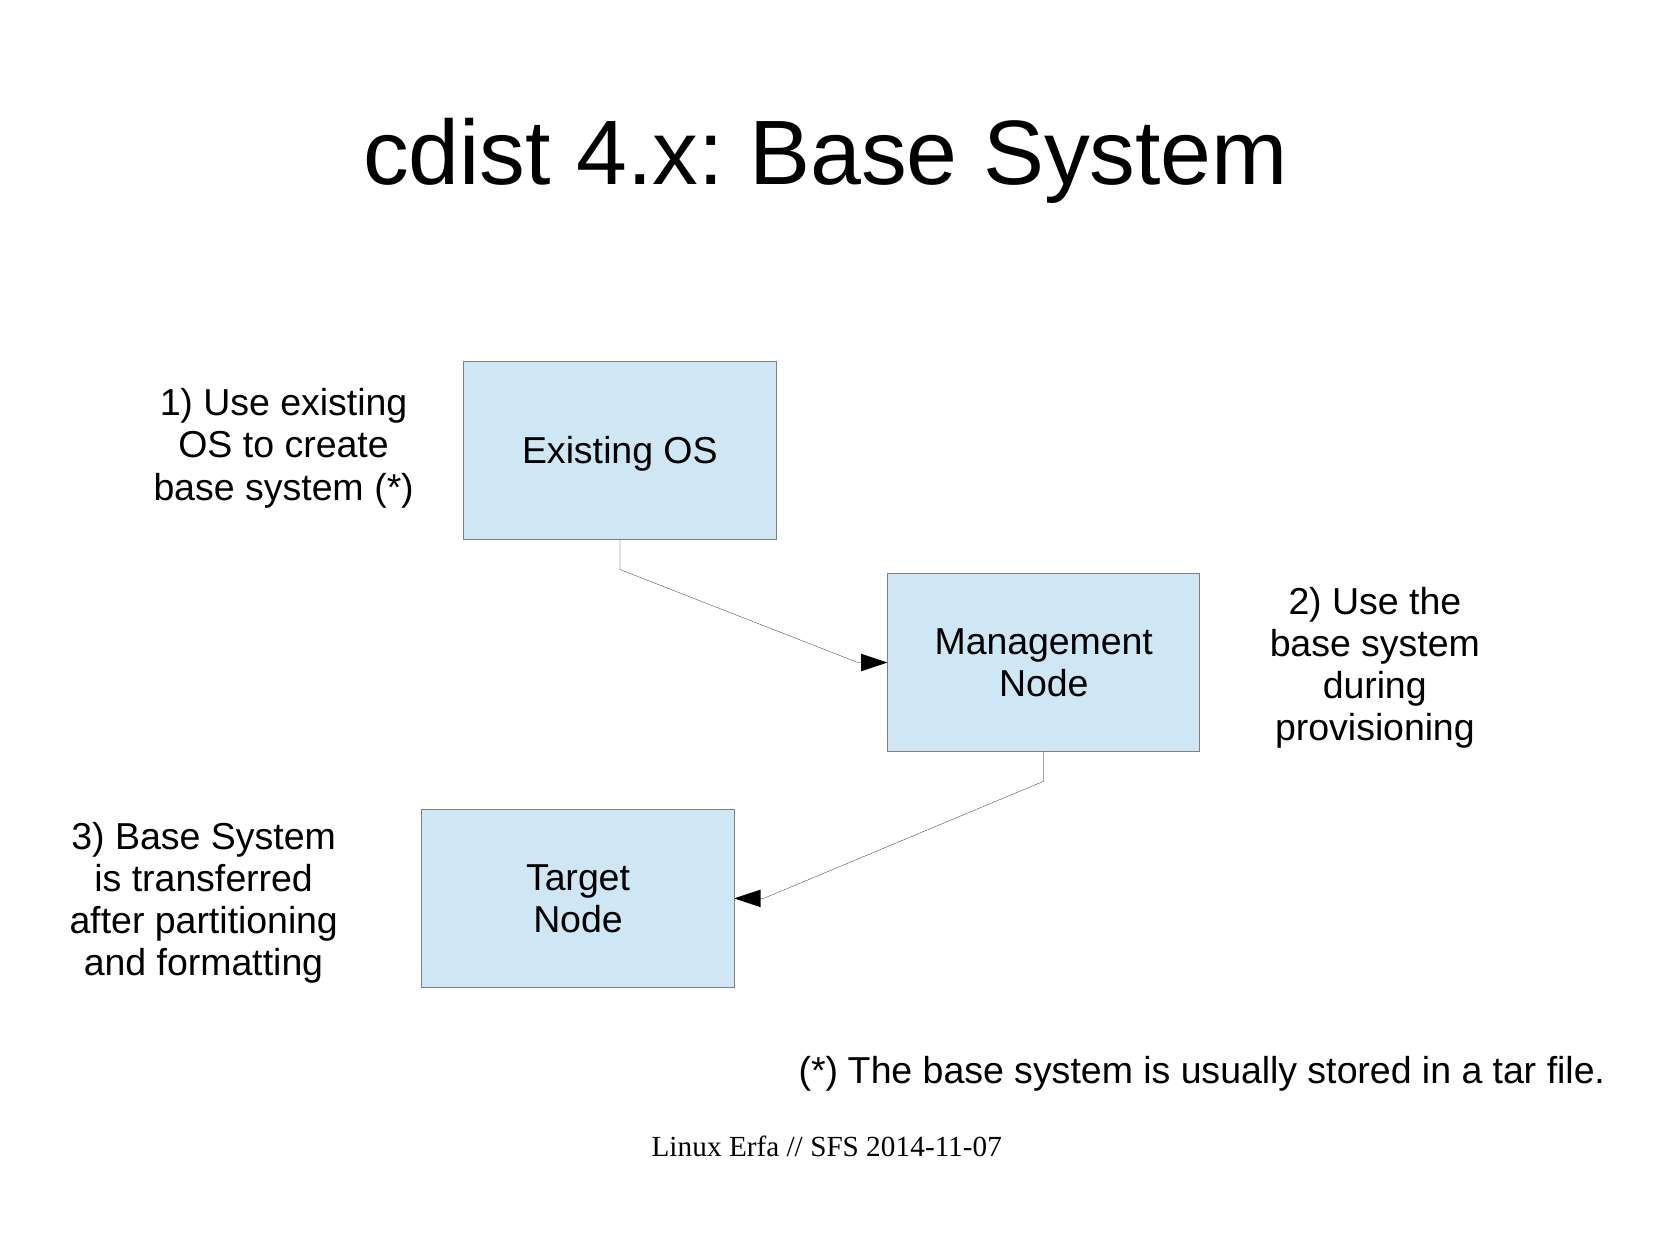

# cdist 4.x: Base System
Existing OS
1) Use existing OS to create base system (*)
2) Use the base system during provisioning
Management
Node
3) Base System is transferred after partitioning and formatting
Target
Node
(*) The base system is usually stored in a tar file.
Linux Erfa // SFS 2014-11-07